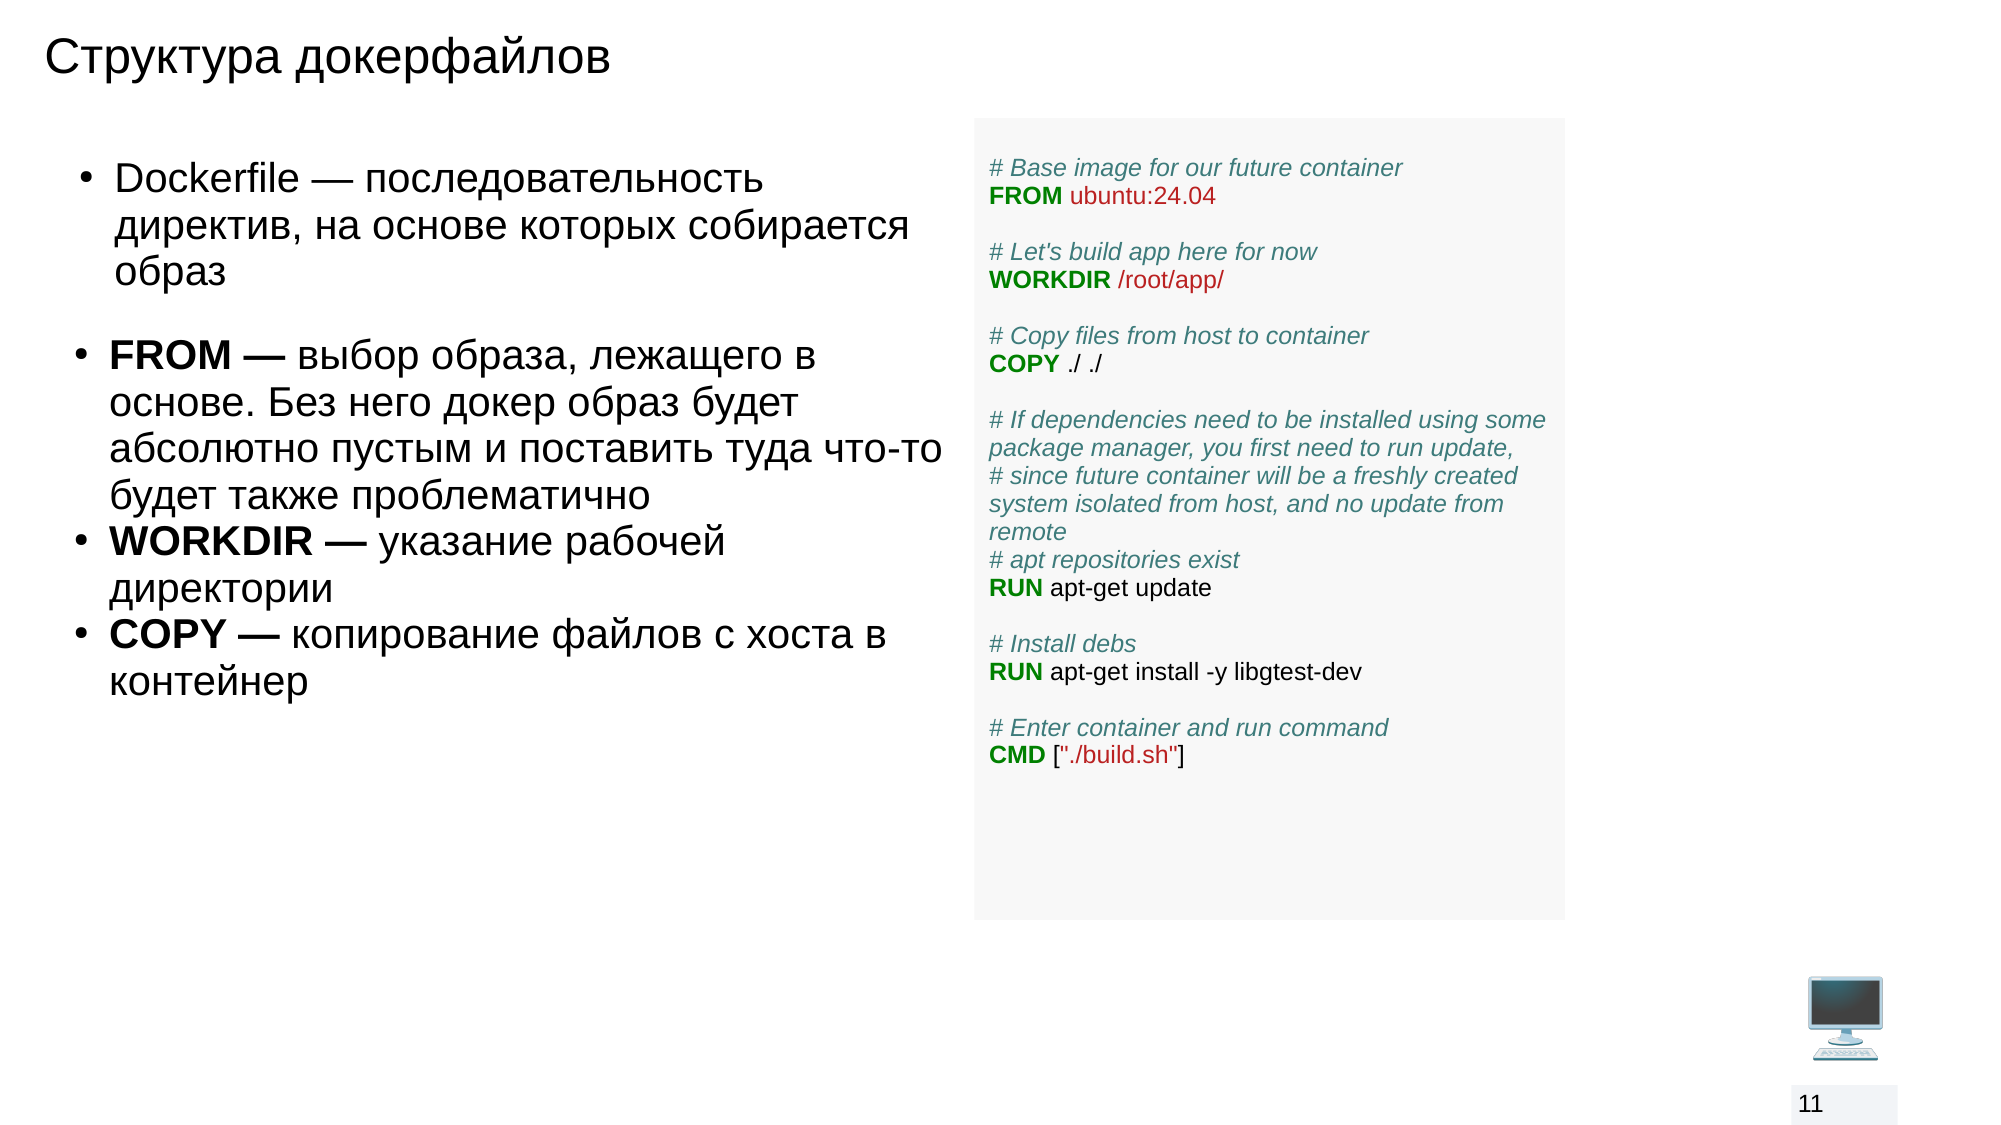

Структура докерфайлов
# Base image for our future container
FROM ubuntu:24.04
# Let's build app here for now
WORKDIR /root/app/
# Copy files from host to container
COPY ./ ./
# If dependencies need to be installed using some package manager, you first need to run update,
# since future container will be a freshly created system isolated from host, and no update from remote
# apt repositories exist
RUN apt-get update
# Install debs
RUN apt-get install -y libgtest-dev
# Enter container and run command
CMD ["./build.sh"]
Dockerfile — последовательность директив, на основе которых собирается образ
FROM — выбор образа, лежащего в основе. Без него докер образ будет абсолютно пустым и поставить туда что-то будет также проблематично
WORKDIR — указание рабочей директории
COPY — копирование файлов с хоста в контейнер